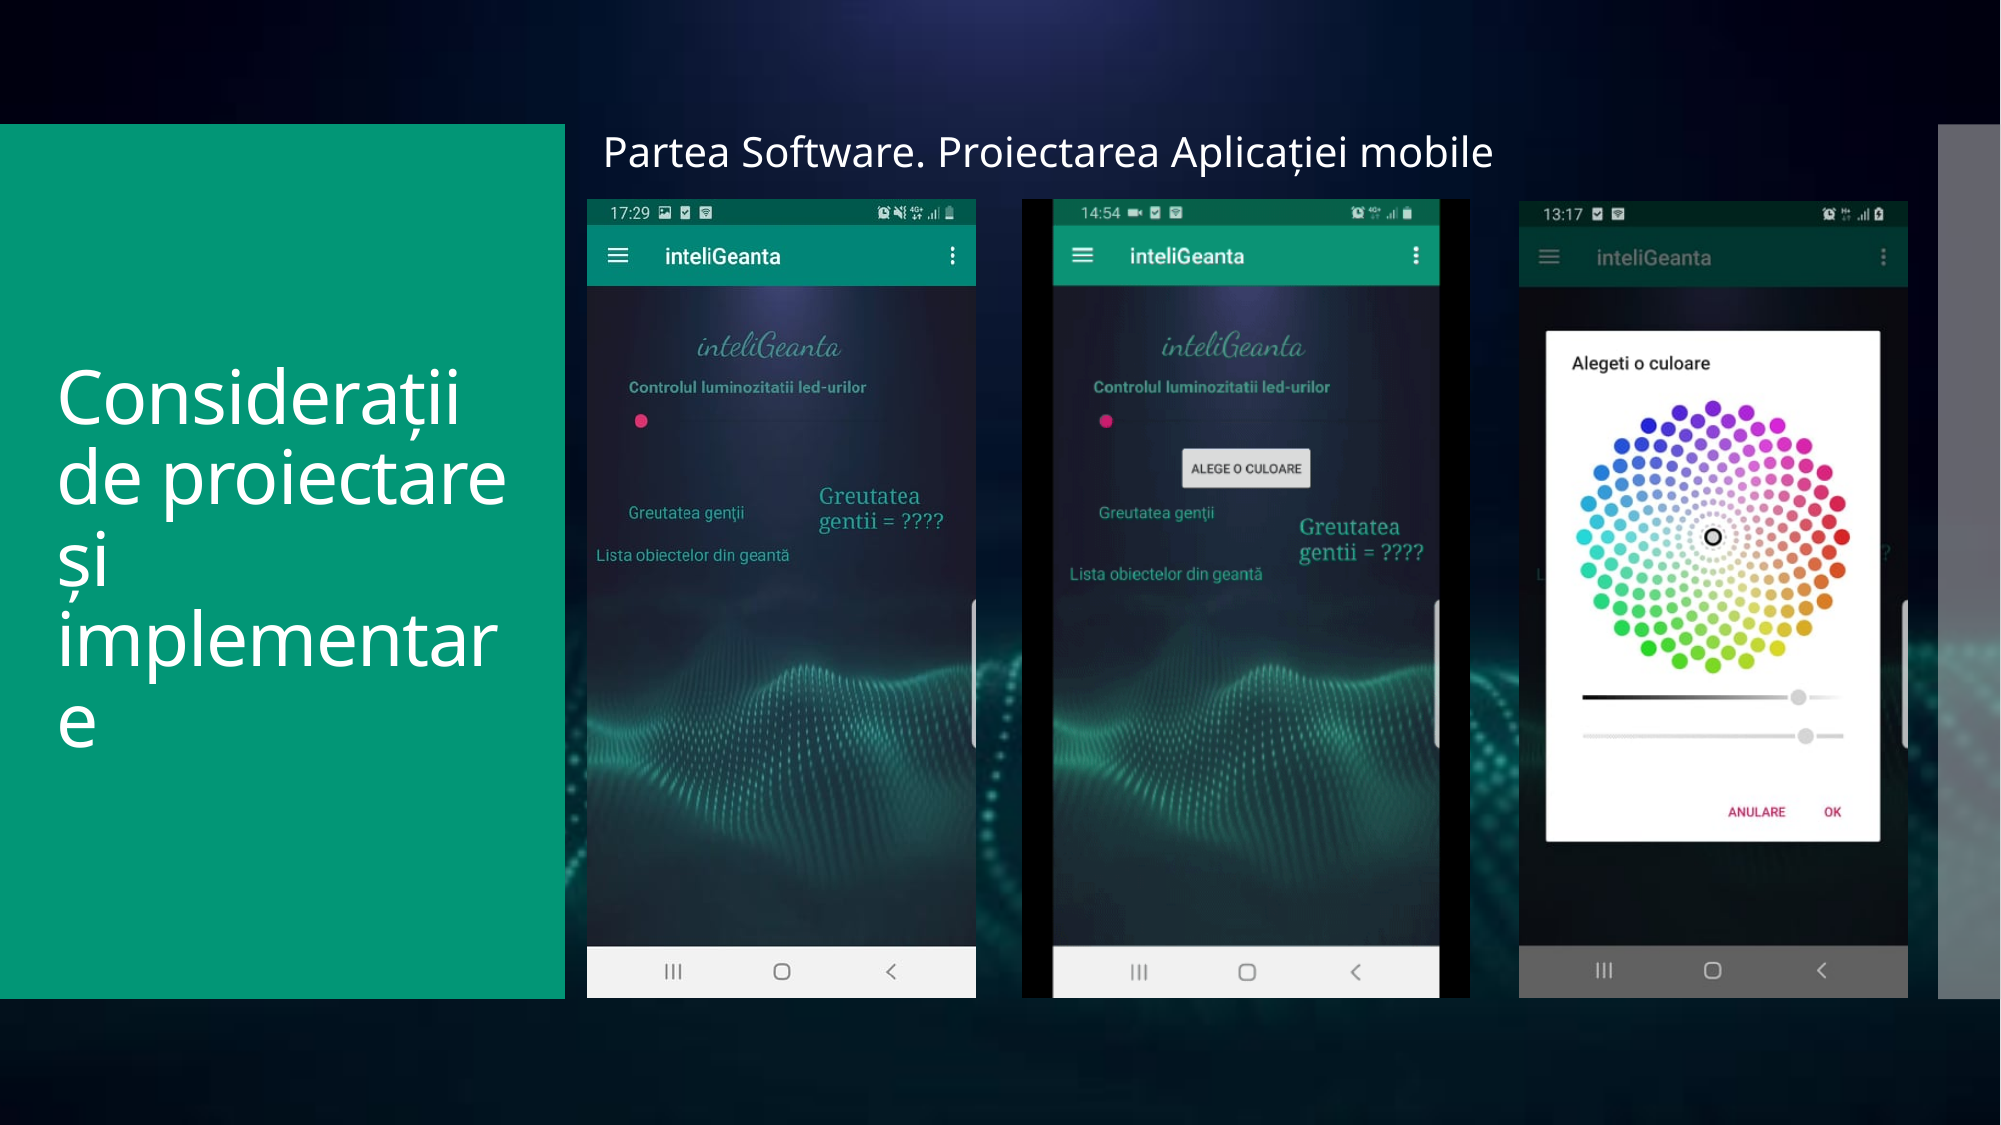

Partea Software. Proiectarea Aplicaţiei mobile
# Consideraţii de proiectare şi implementare